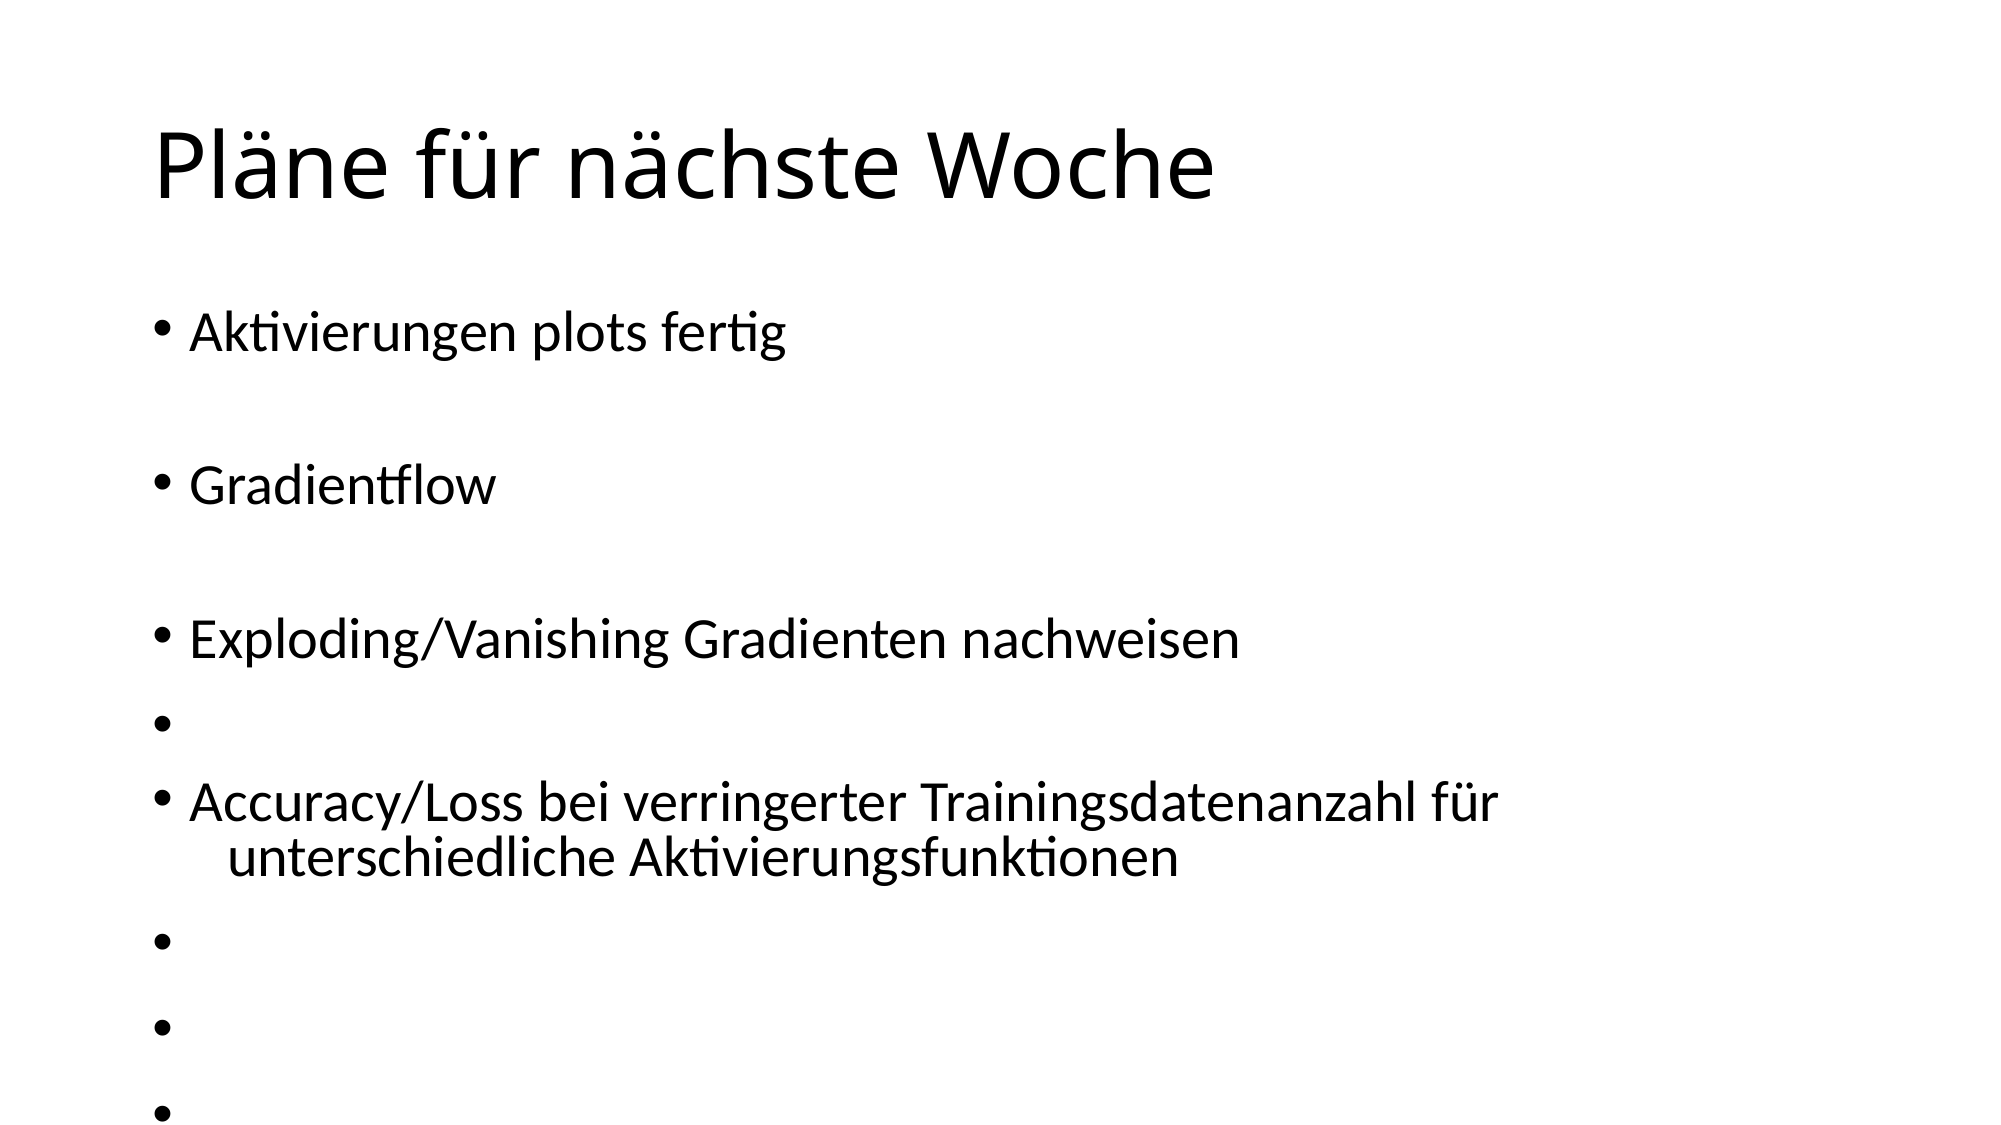

# Pläne für nächste Woche
Aktivierungen plots fertig
Gradientflow
Exploding/Vanishing Gradienten nachweisen
Accuracy/Loss bei verringerter Trainingsdatenanzahl für unterschiedliche Aktivierungsfunktionen